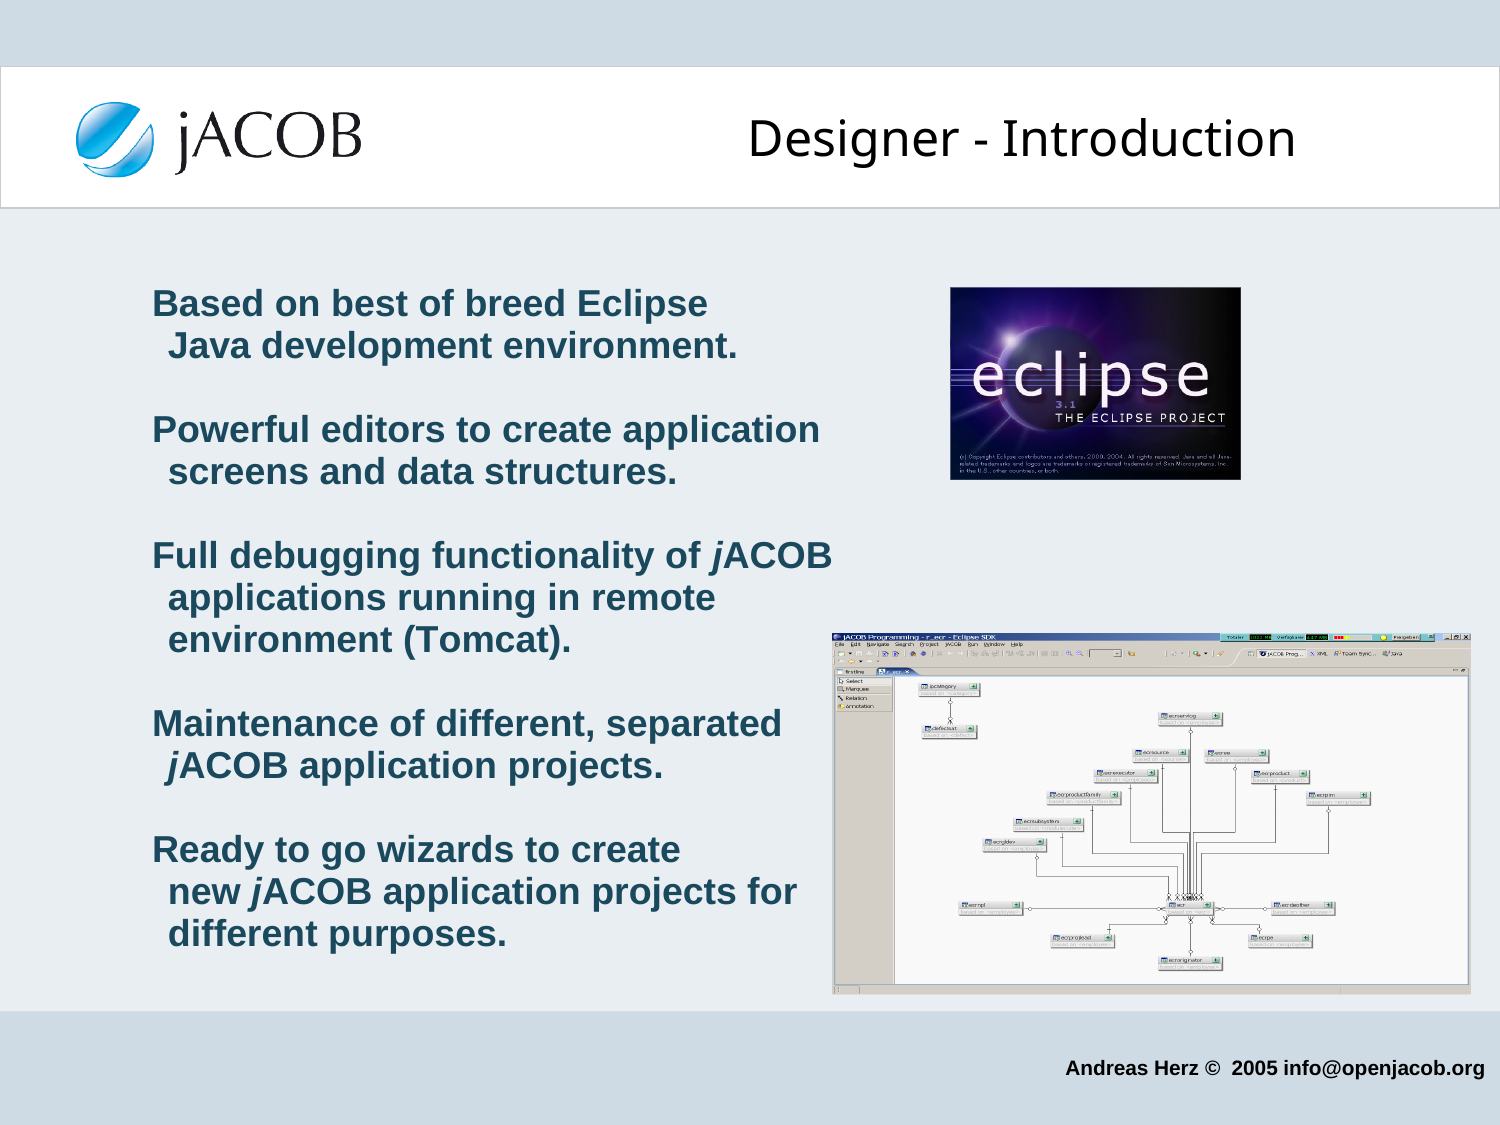

# Designer - Introduction
Based on best of breed Eclipse
Java development environment.
Powerful editors to create application
screens and data structures.
Full debugging functionality of jACOB
applications running in remote
environment (Tomcat).
Maintenance of different, separated
jACOB application projects.
Ready to go wizards to create
new jACOB application projects for
different purposes.